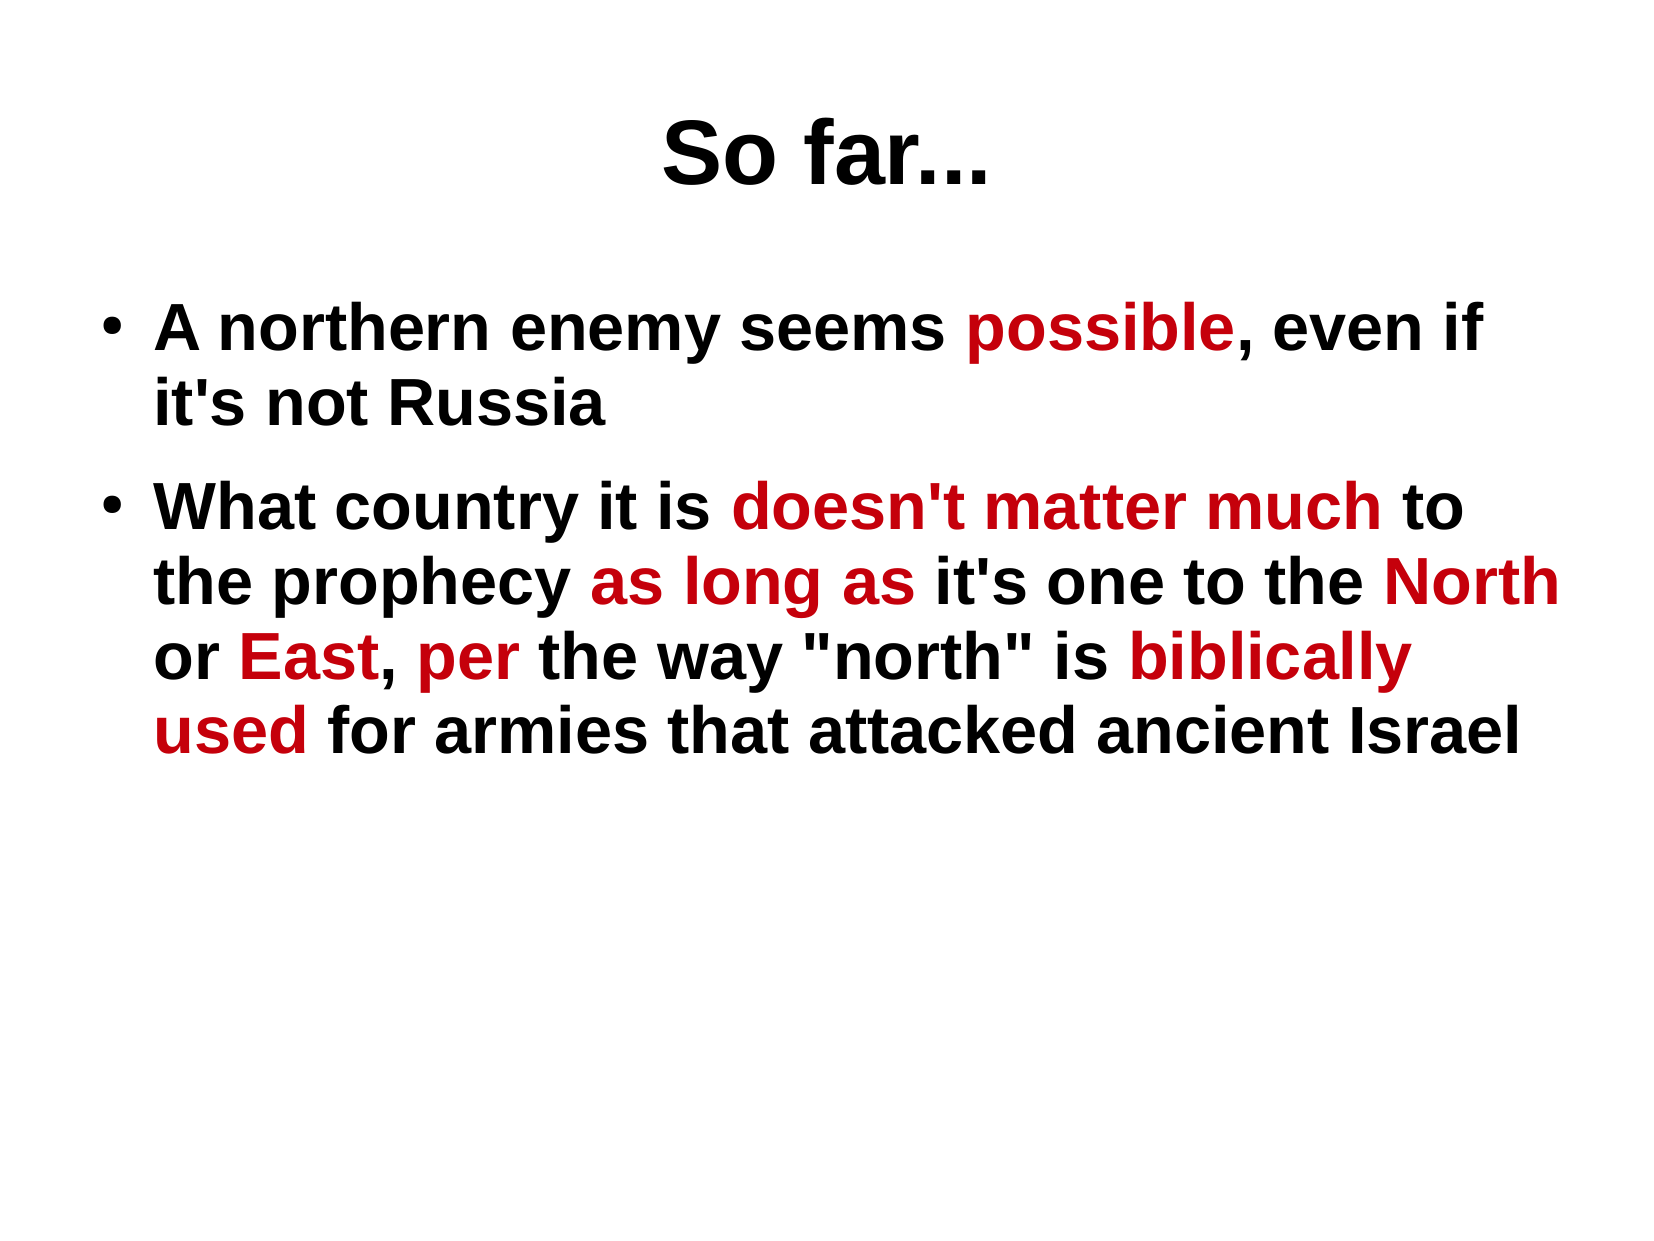

# So far...
A northern enemy seems possible, even if it's not Russia
What country it is doesn't matter much to the prophecy as long as it's one to the North or East, per the way "north" is biblically used for armies that attacked ancient Israel